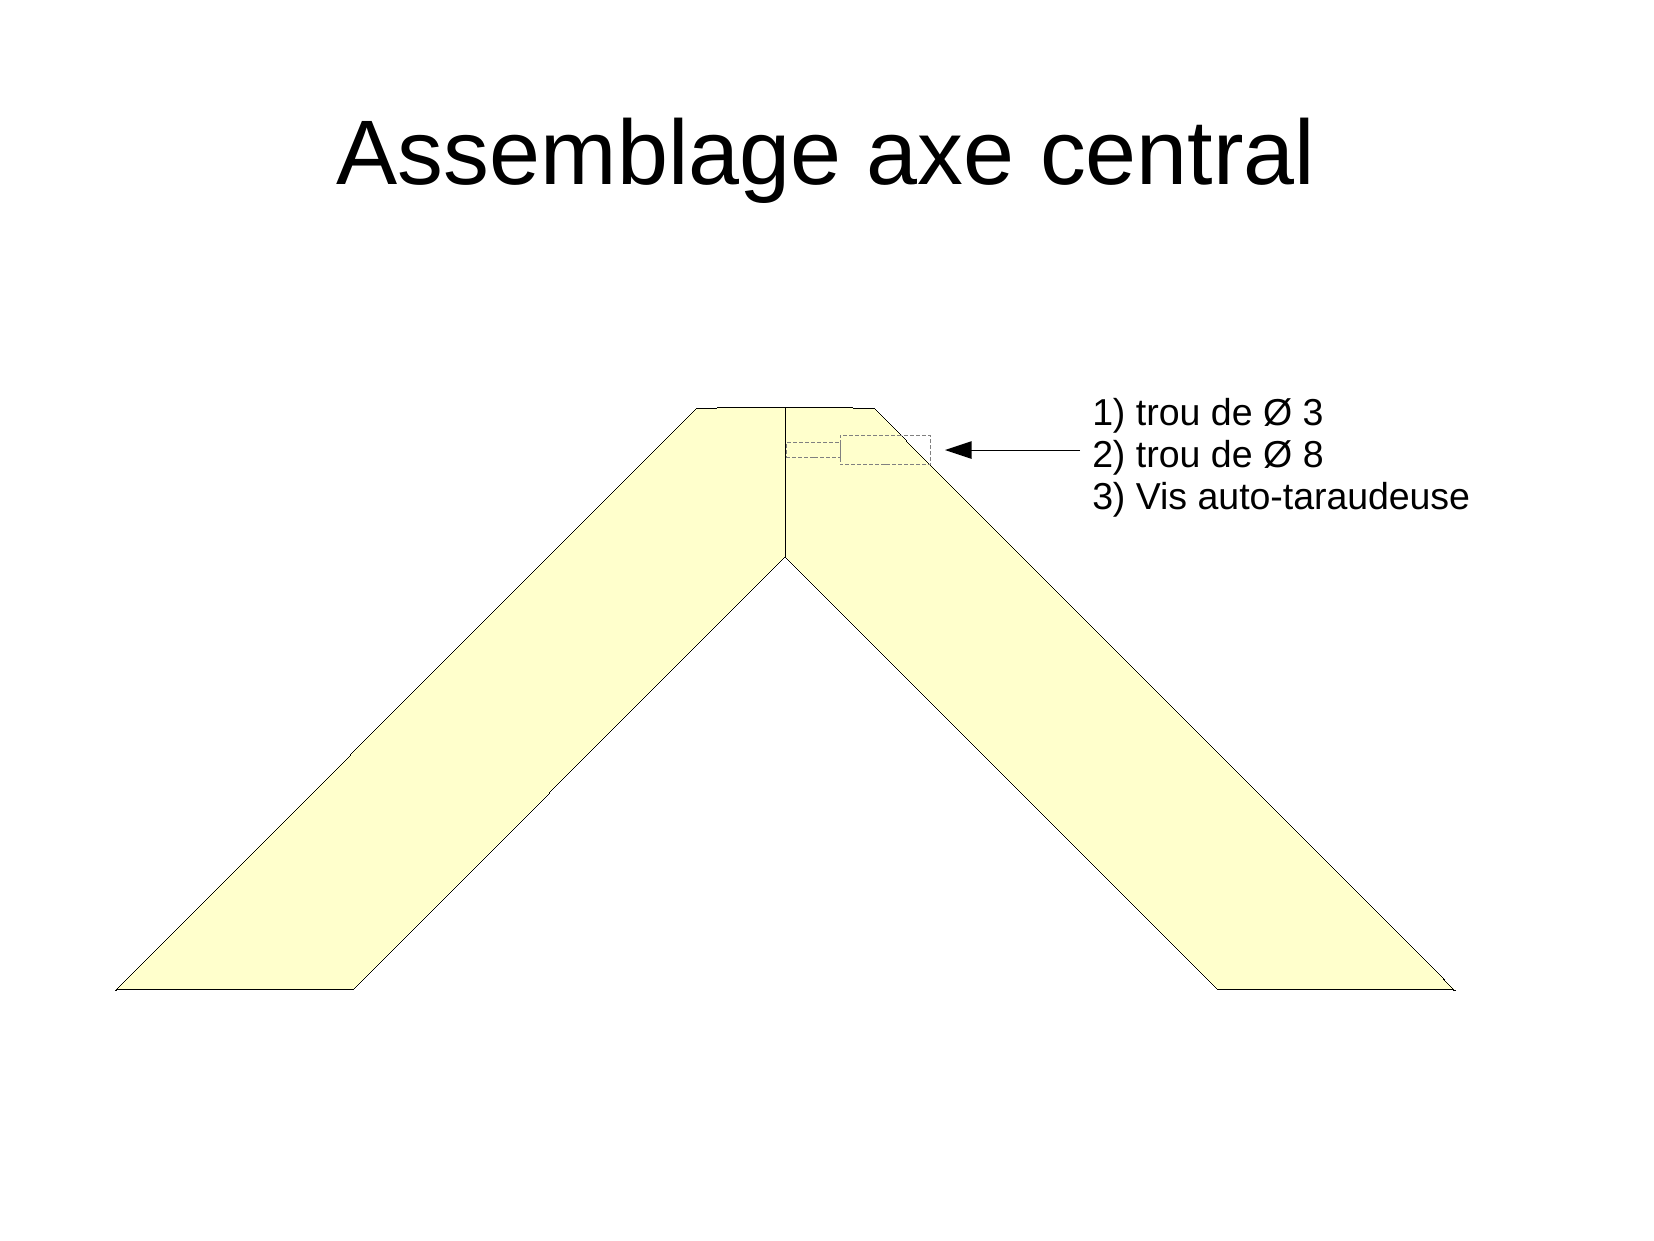

# Assemblage axe central
1) trou de Ø 3
2) trou de Ø 8
3) Vis auto-taraudeuse